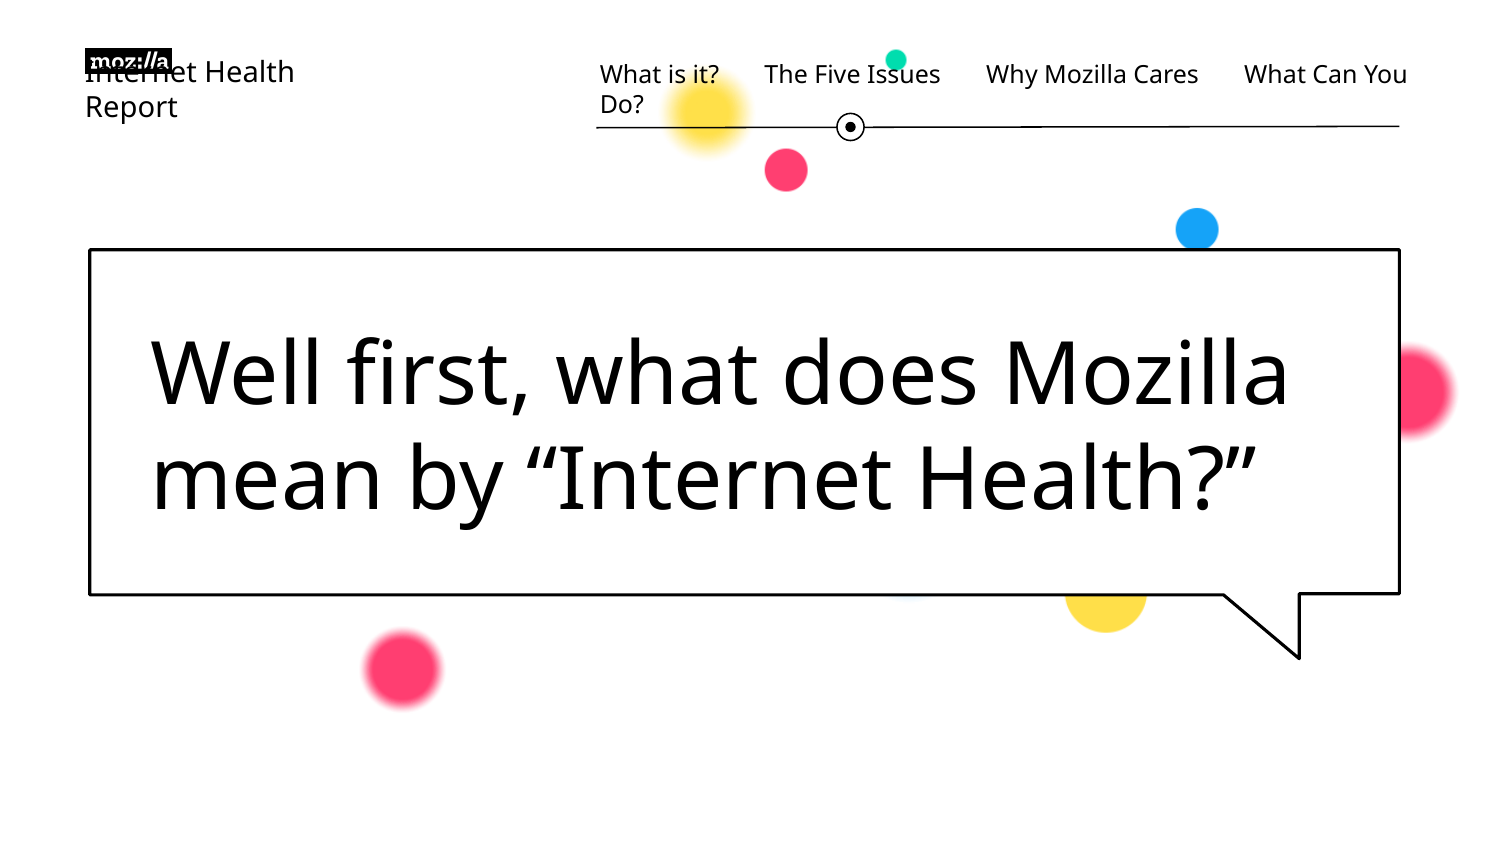

Internet Health Report
What is it? The Five Issues Why Mozilla Cares What Can You Do?
Well first, what does Mozilla mean by “Internet Health?”